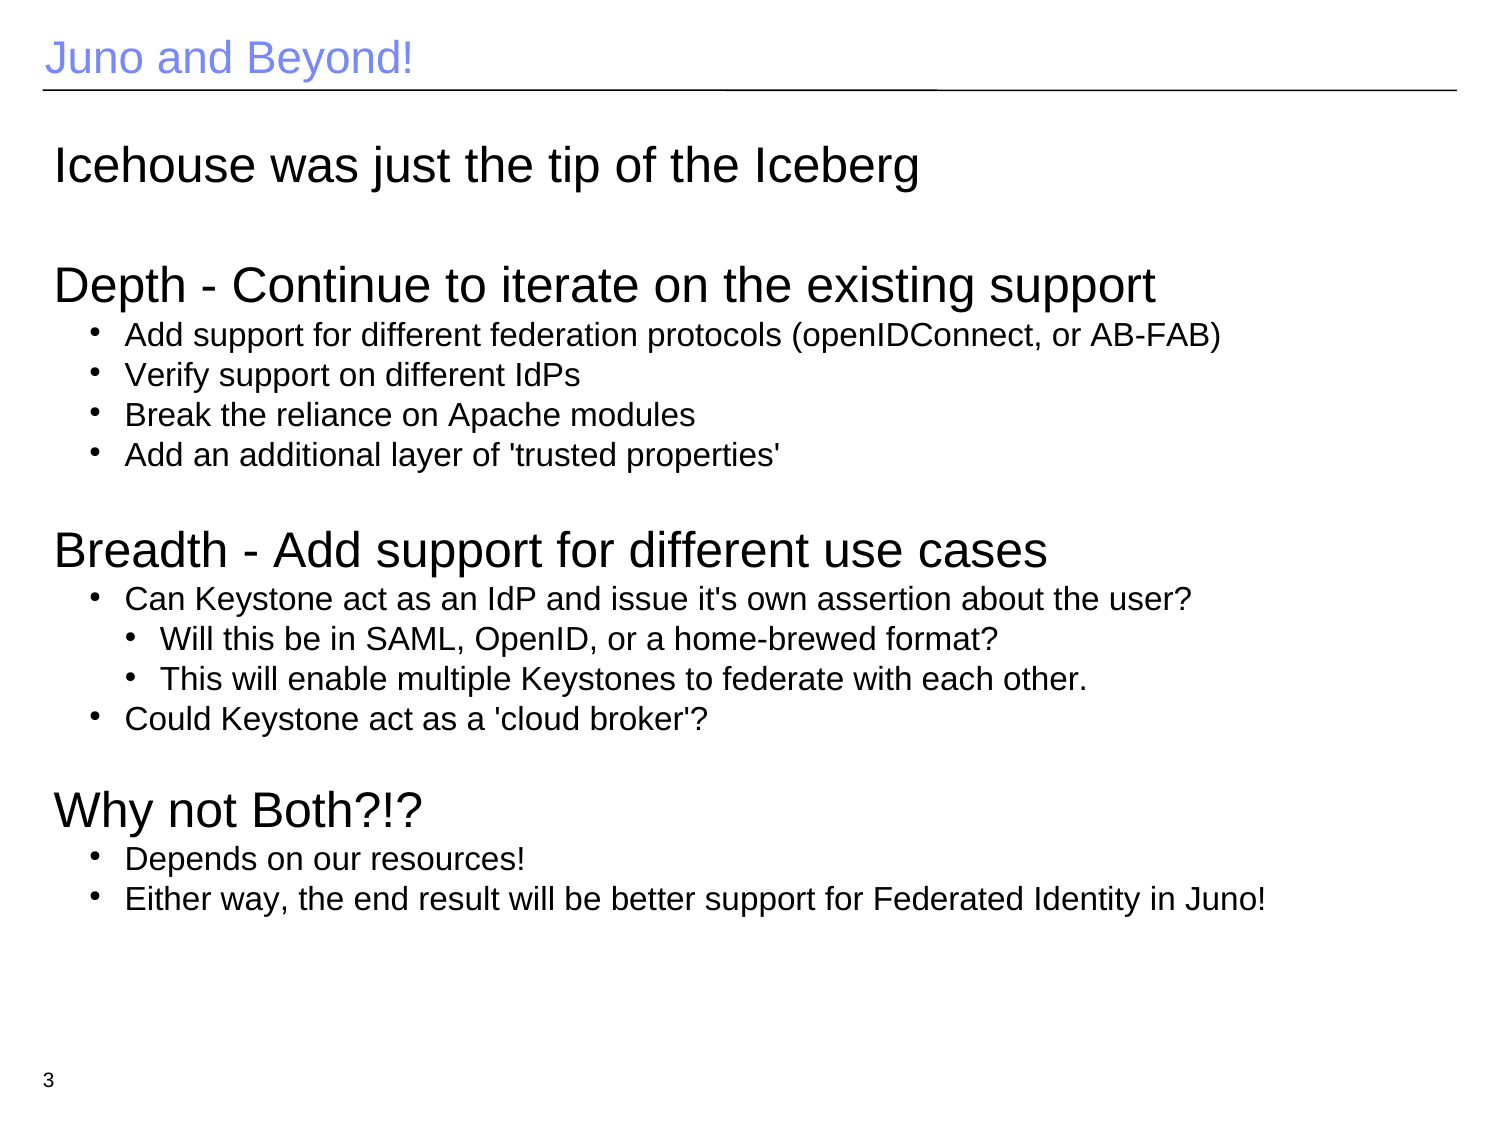

Juno and Beyond!
Icehouse was just the tip of the Iceberg
Depth - Continue to iterate on the existing support
Add support for different federation protocols (openIDConnect, or AB-FAB)
Verify support on different IdPs
Break the reliance on Apache modules
Add an additional layer of 'trusted properties'
Breadth - Add support for different use cases
Can Keystone act as an IdP and issue it's own assertion about the user?
Will this be in SAML, OpenID, or a home-brewed format?
This will enable multiple Keystones to federate with each other.
Could Keystone act as a 'cloud broker'?
Why not Both?!?
Depends on our resources!
Either way, the end result will be better support for Federated Identity in Juno!